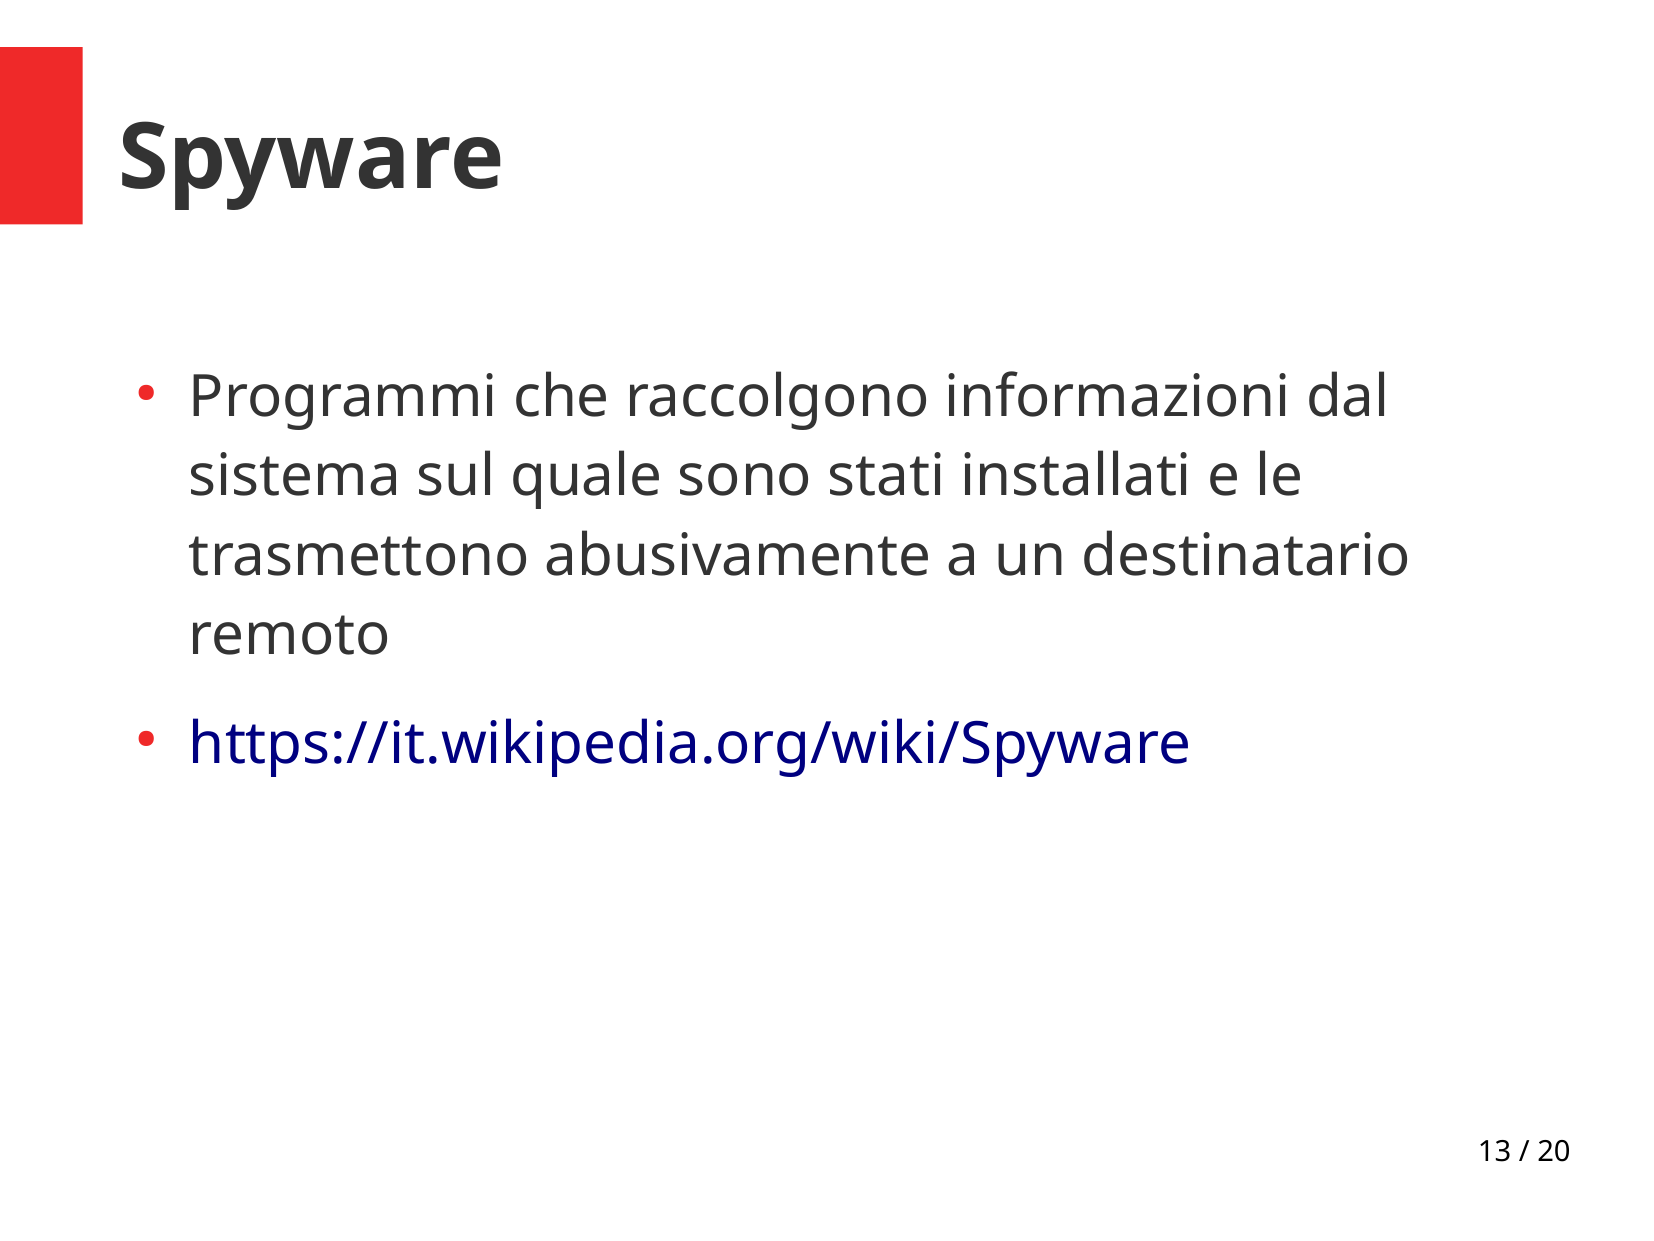

# Spyware
Programmi che raccolgono informazioni dal sistema sul quale sono stati installati e le trasmettono abusivamente a un destinatario remoto
https://it.wikipedia.org/wiki/Spyware
13